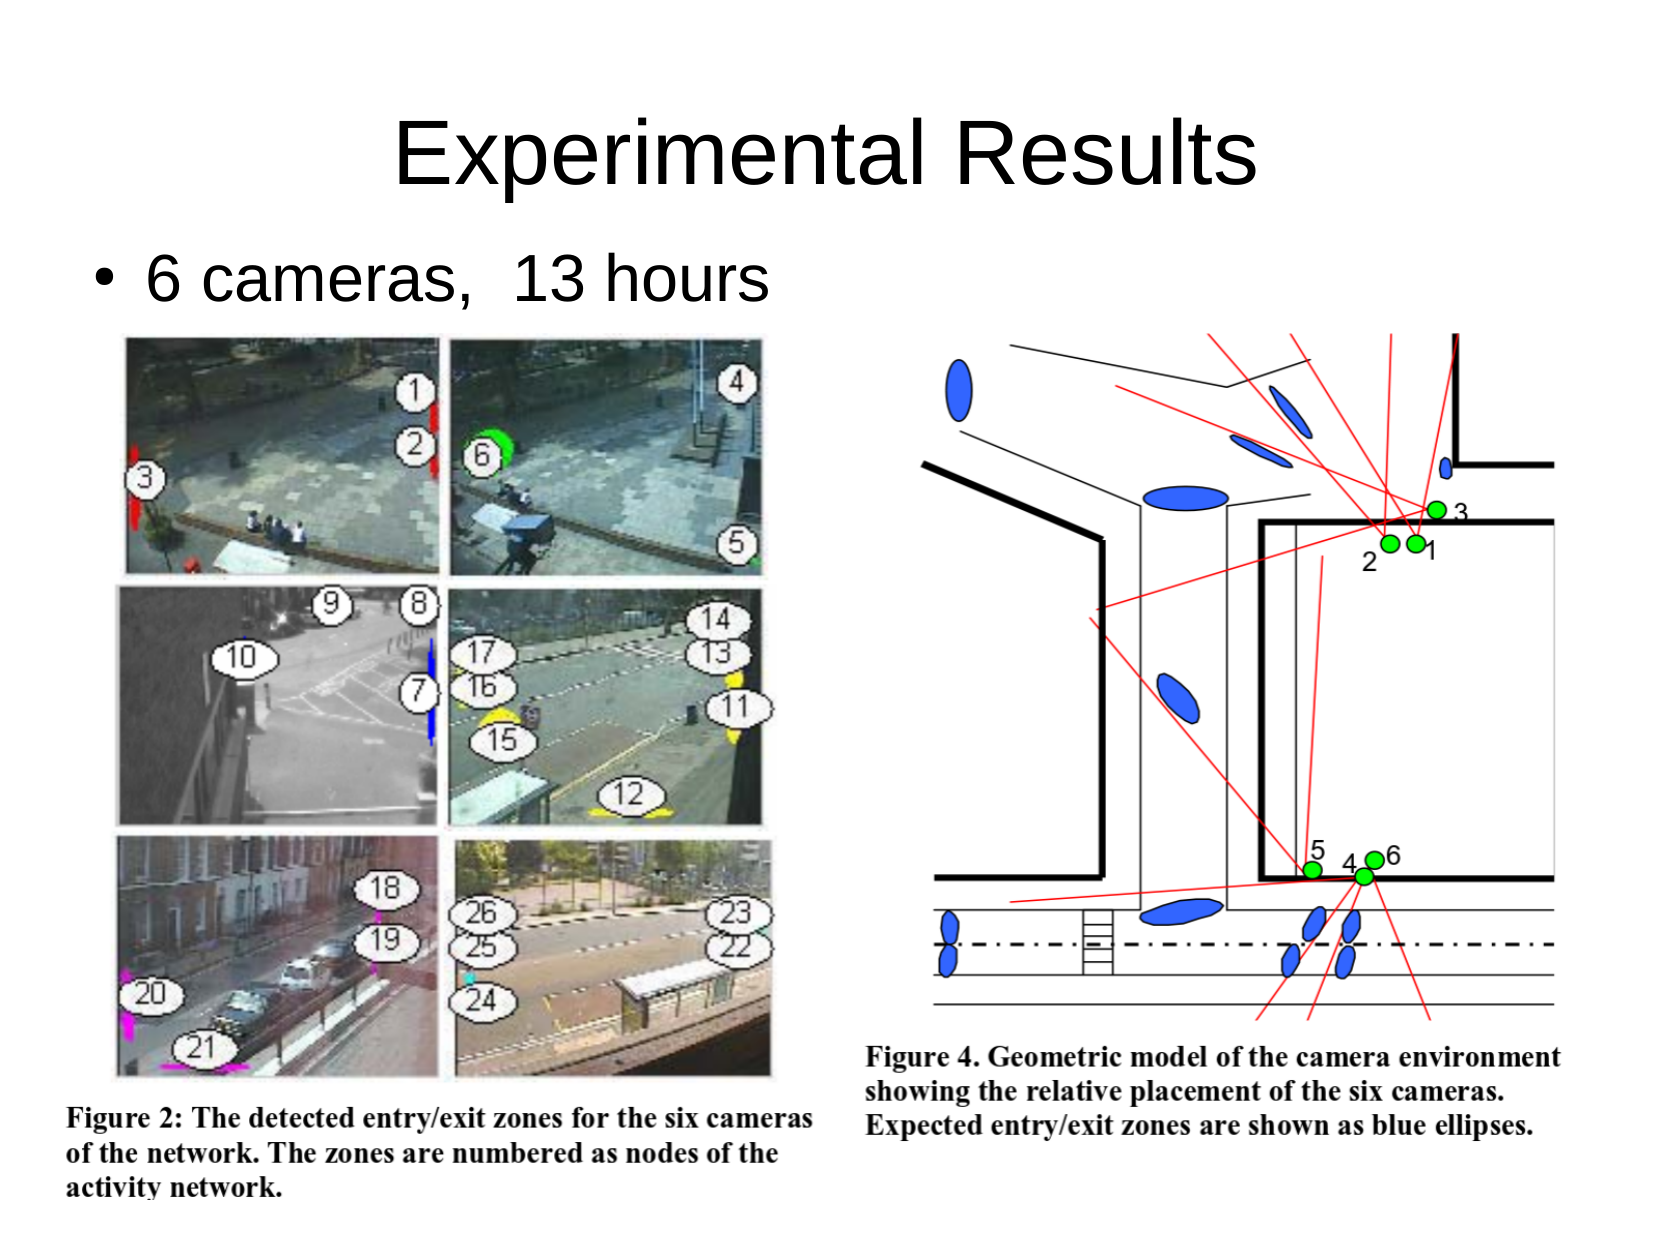

# Experimental Results
6 cameras, 13 hours